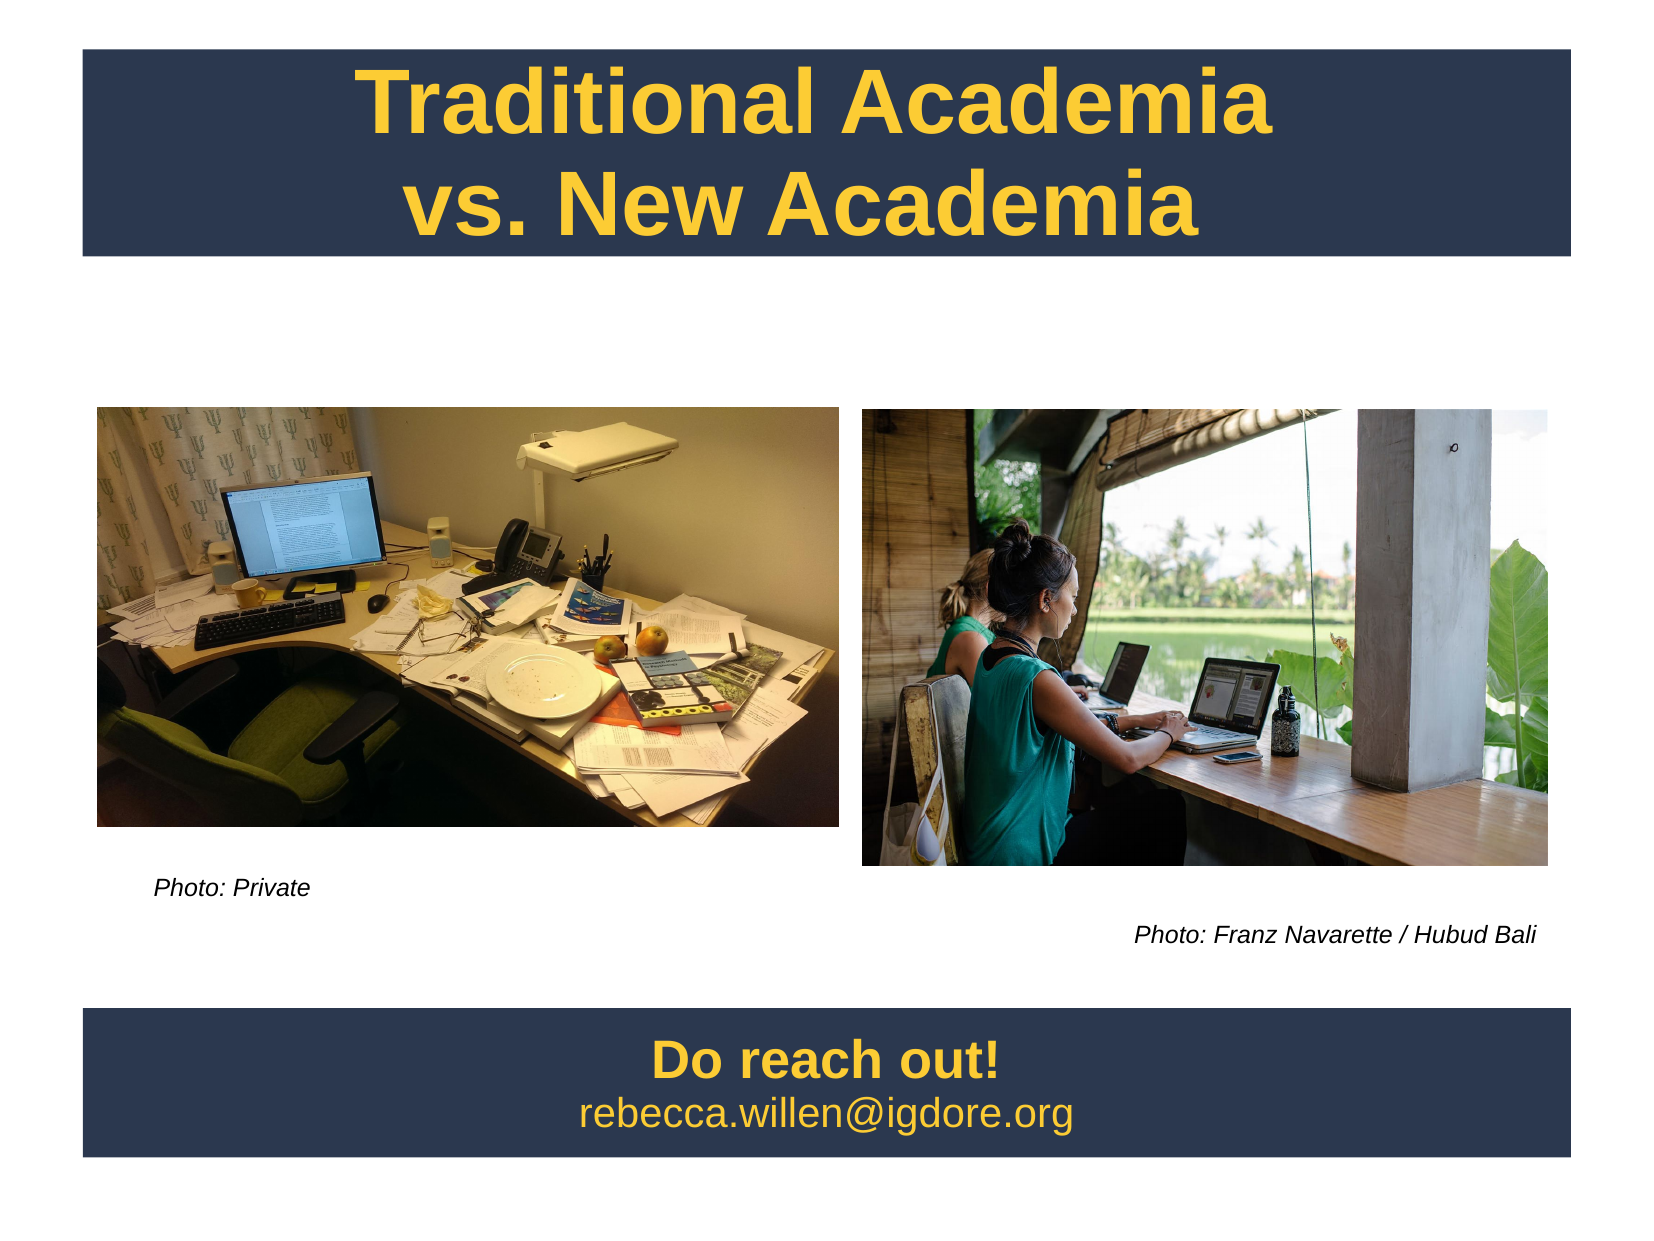

# Traditional Academia vs. New Academia
Photo: Private
Photo: Franz Navarette / Hubud Bali
Do reach out!
rebecca.willen@igdore.org